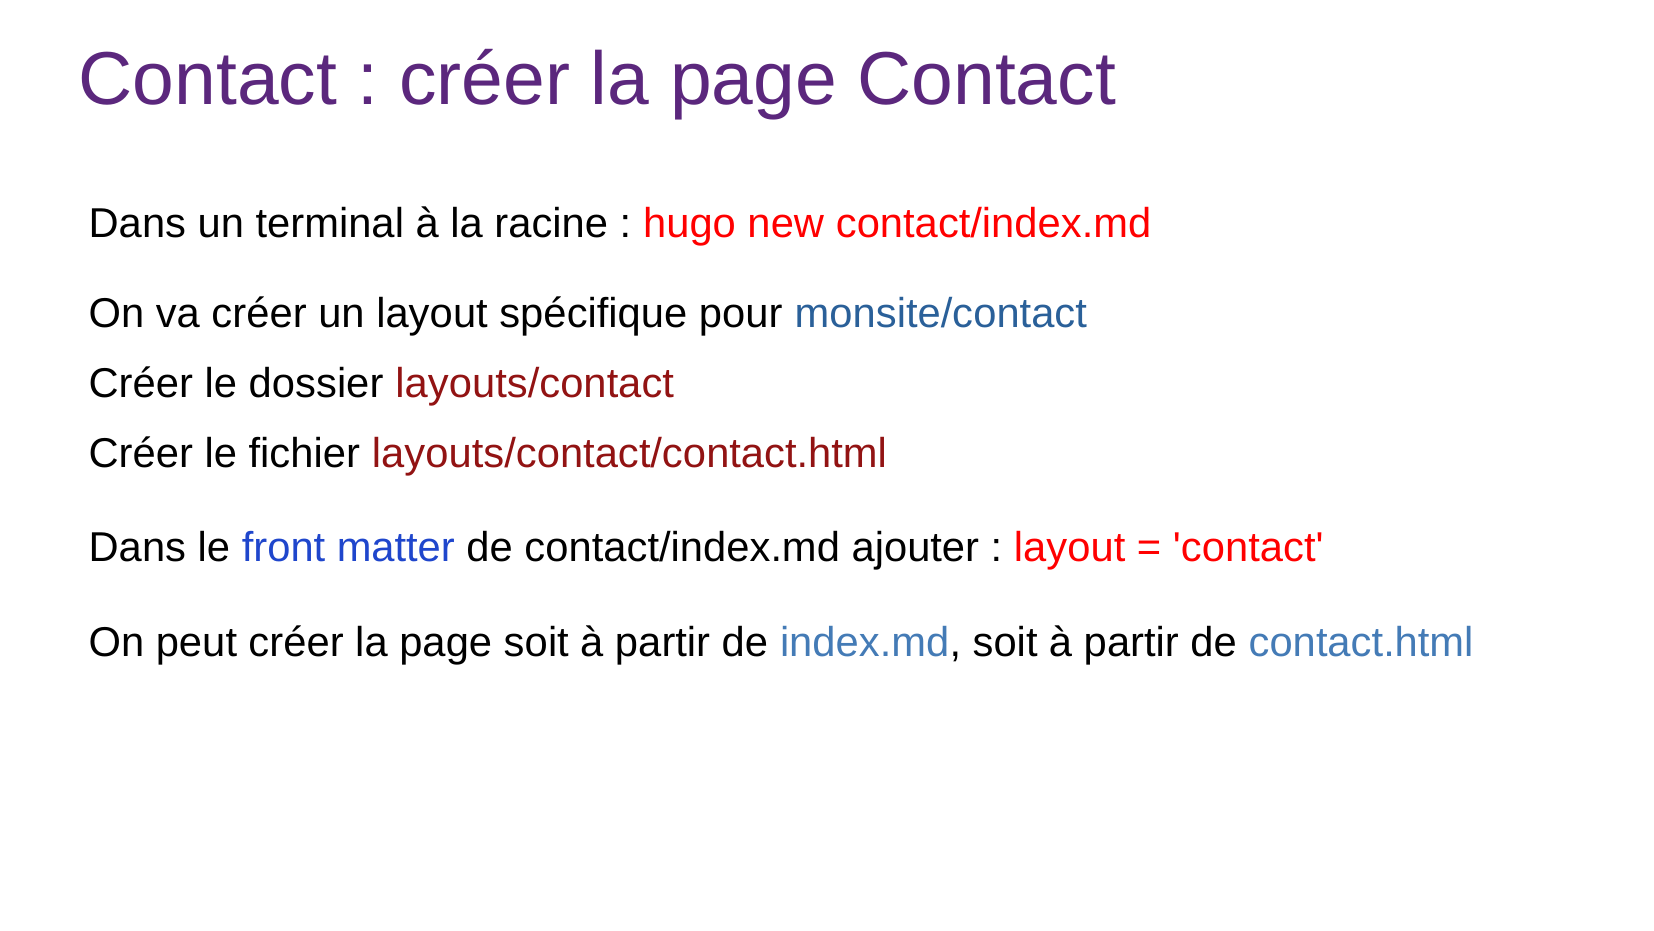

# Contact : créer la page Contact
Dans un terminal à la racine : hugo new contact/index.md
On va créer un layout spécifique pour monsite/contact
Créer le dossier layouts/contact
Créer le fichier layouts/contact/contact.html
Dans le front matter de contact/index.md ajouter : layout = 'contact'
On peut créer la page soit à partir de index.md, soit à partir de contact.html